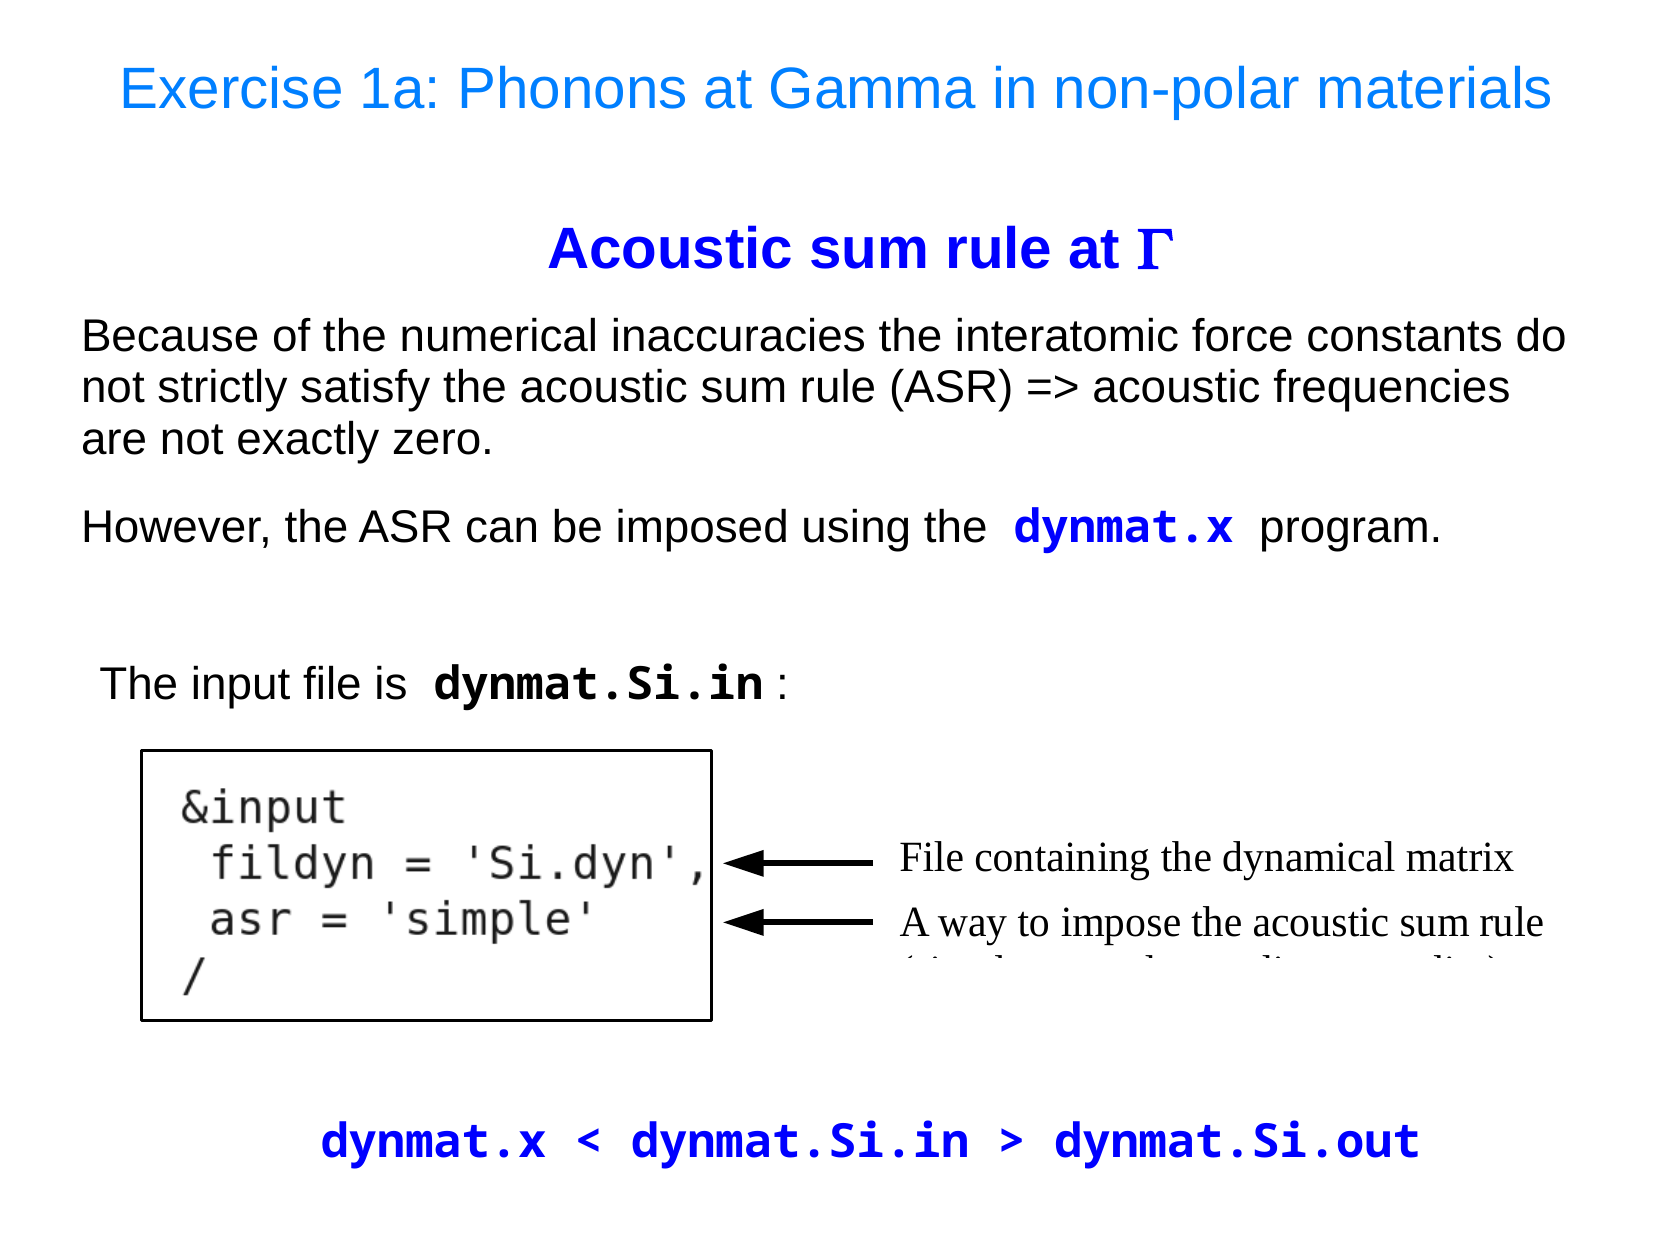

Exercise 1a: Phonons at Gamma in non-polar materials
# Acoustic sum rule at Γ
Because of the numerical inaccuracies the interatomic force constants do not strictly satisfy the acoustic sum rule (ASR) => acoustic frequencies are not exactly zero.
However, the ASR can be imposed using the dynmat.x program.
The input file is dynmat.Si.in :
dynmat.x < dynmat.Si.in > dynmat.Si.out